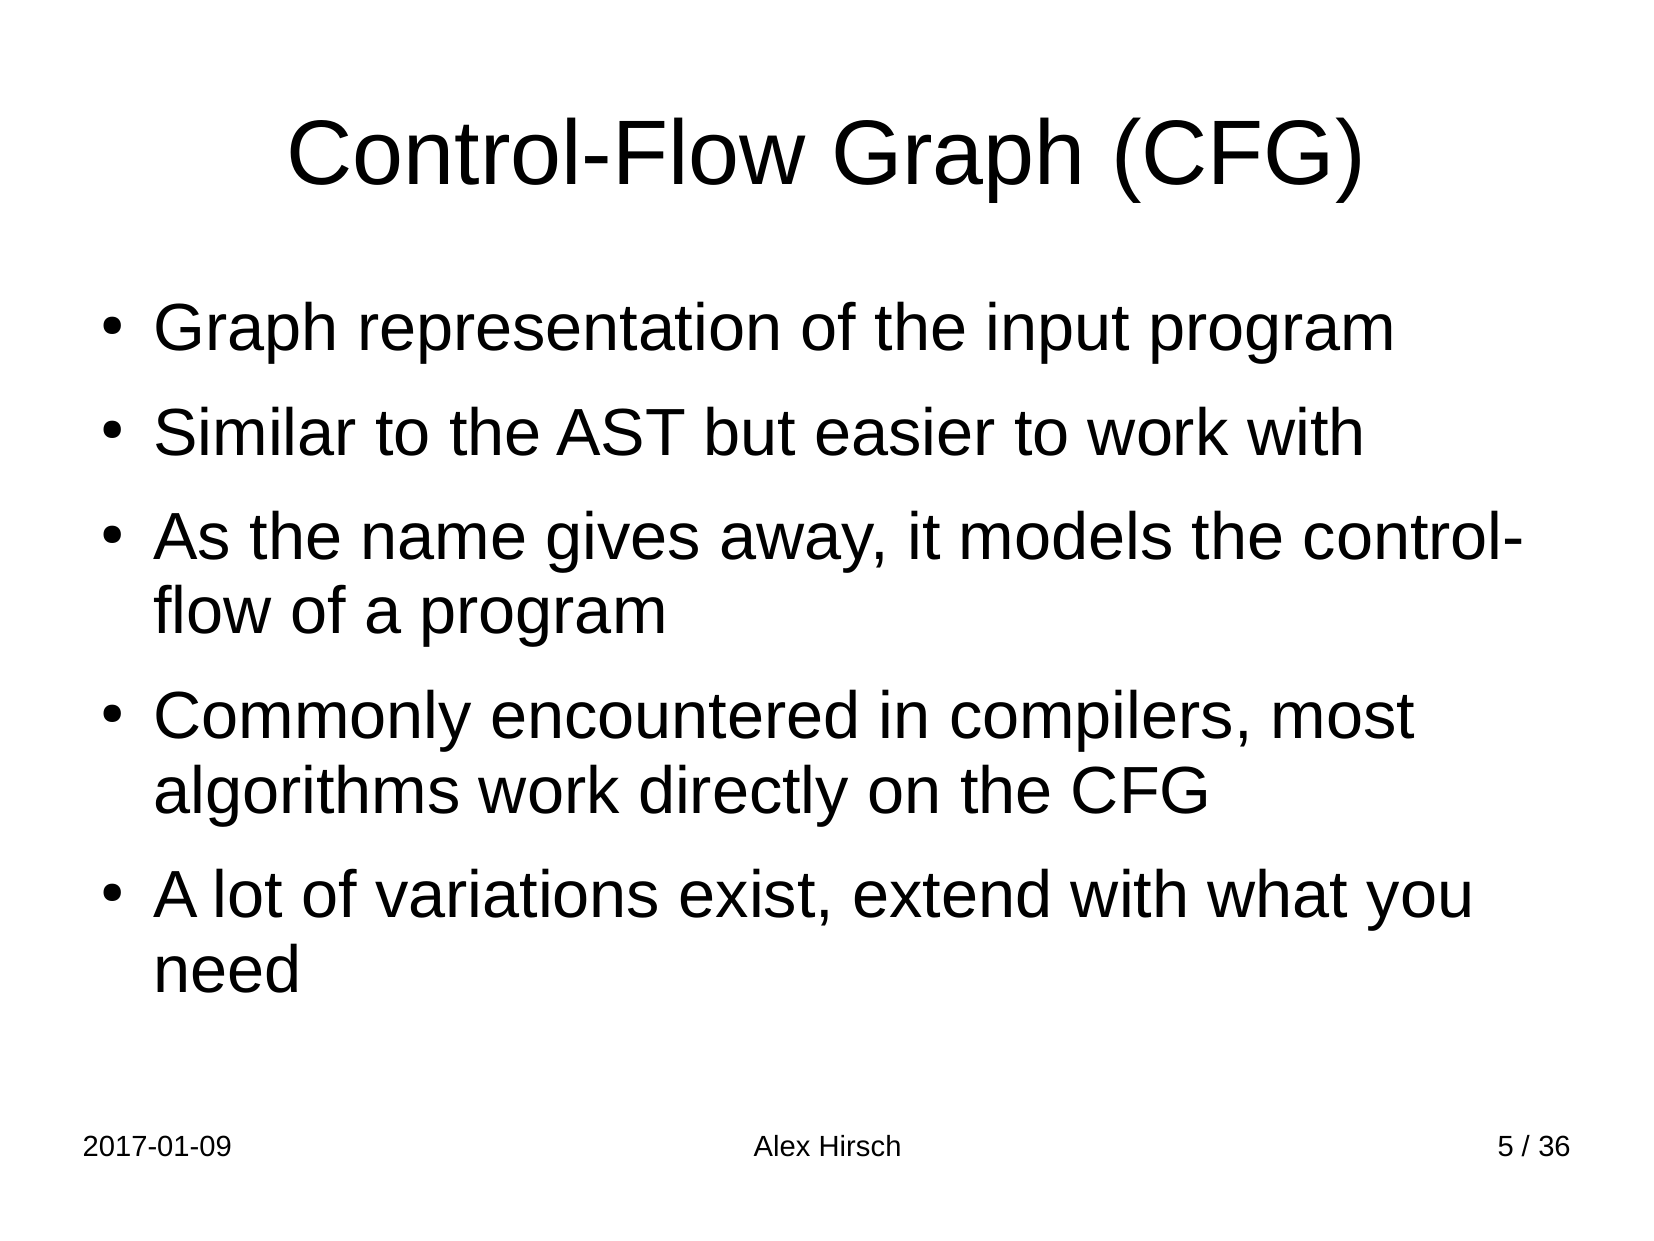

# Control-Flow Graph (CFG)
Graph representation of the input program
Similar to the AST but easier to work with
As the name gives away, it models the control-flow of a program
Commonly encountered in compilers, most algorithms work directly on the CFG
A lot of variations exist, extend with what you need
2017-01-09
Alex Hirsch
5